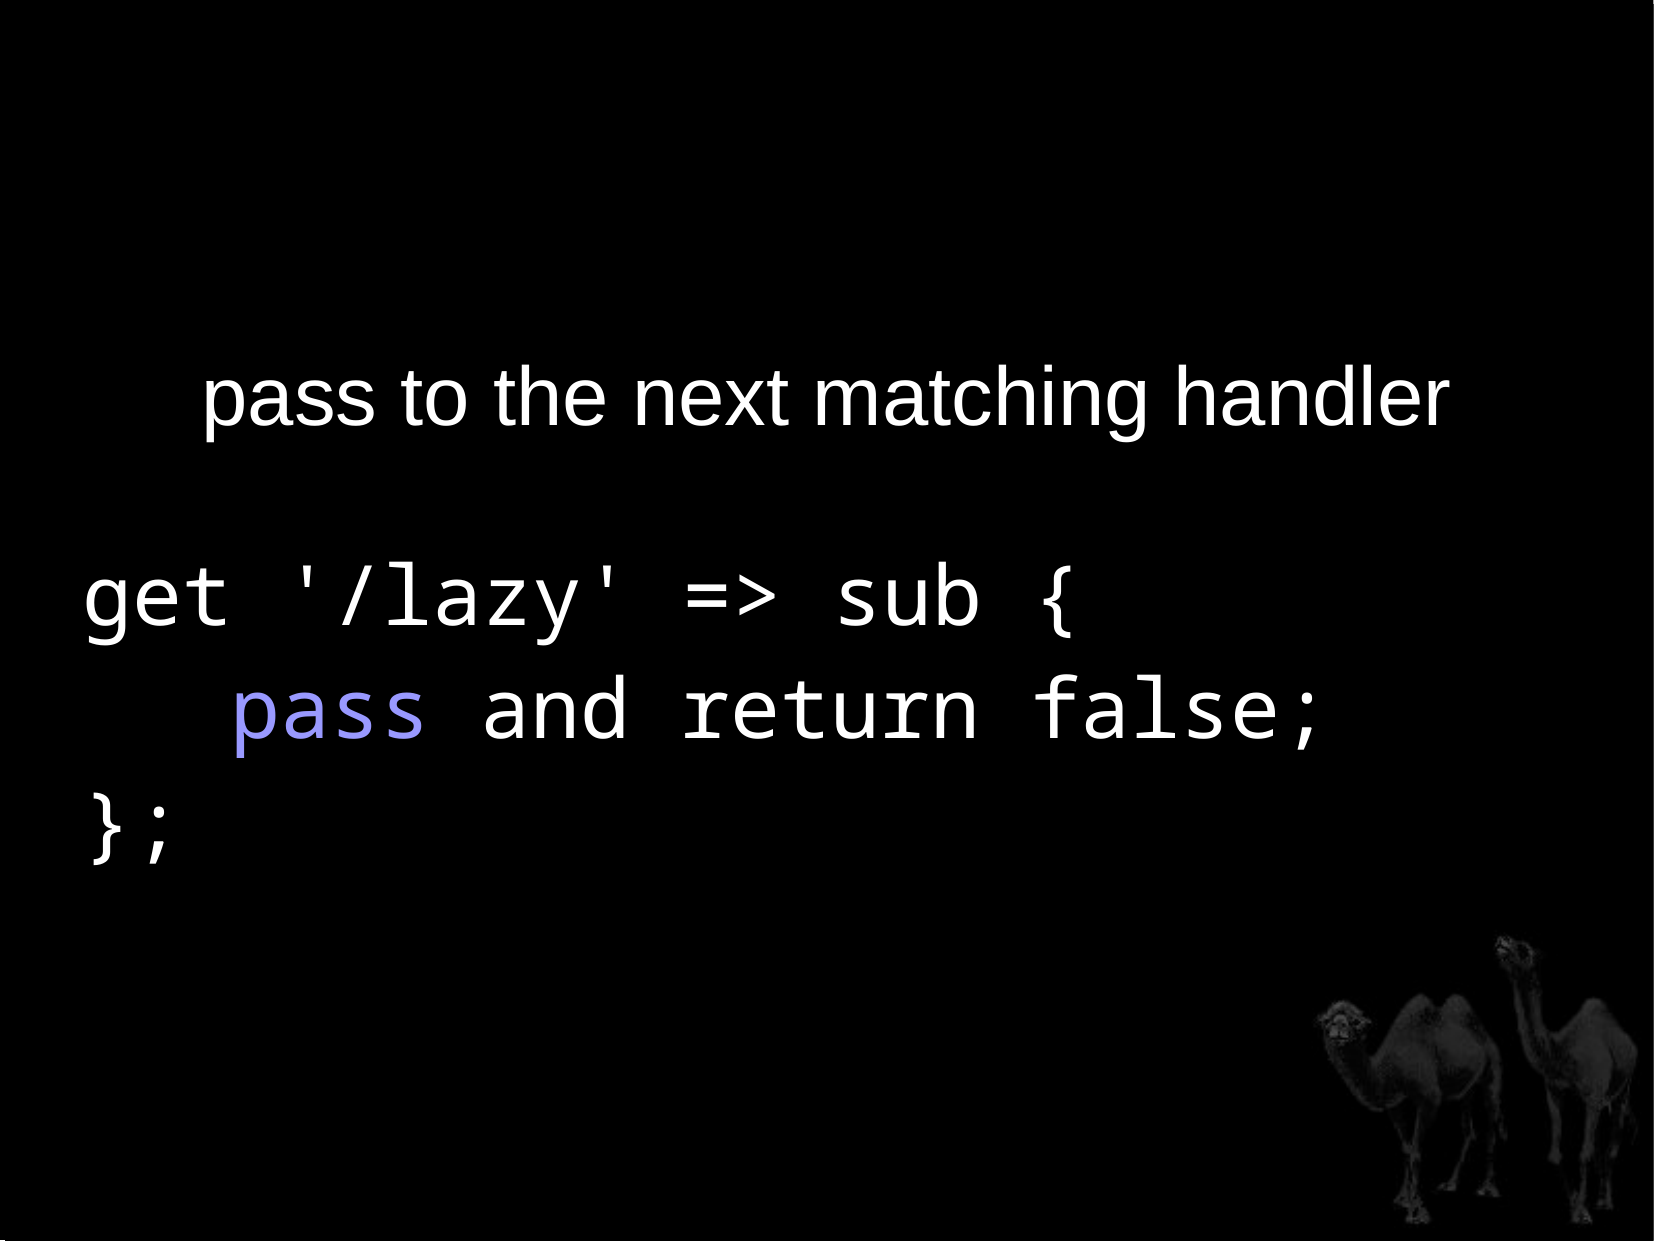

# pass to the next matching handler
get '/lazy' => sub {
		pass and return false;
};